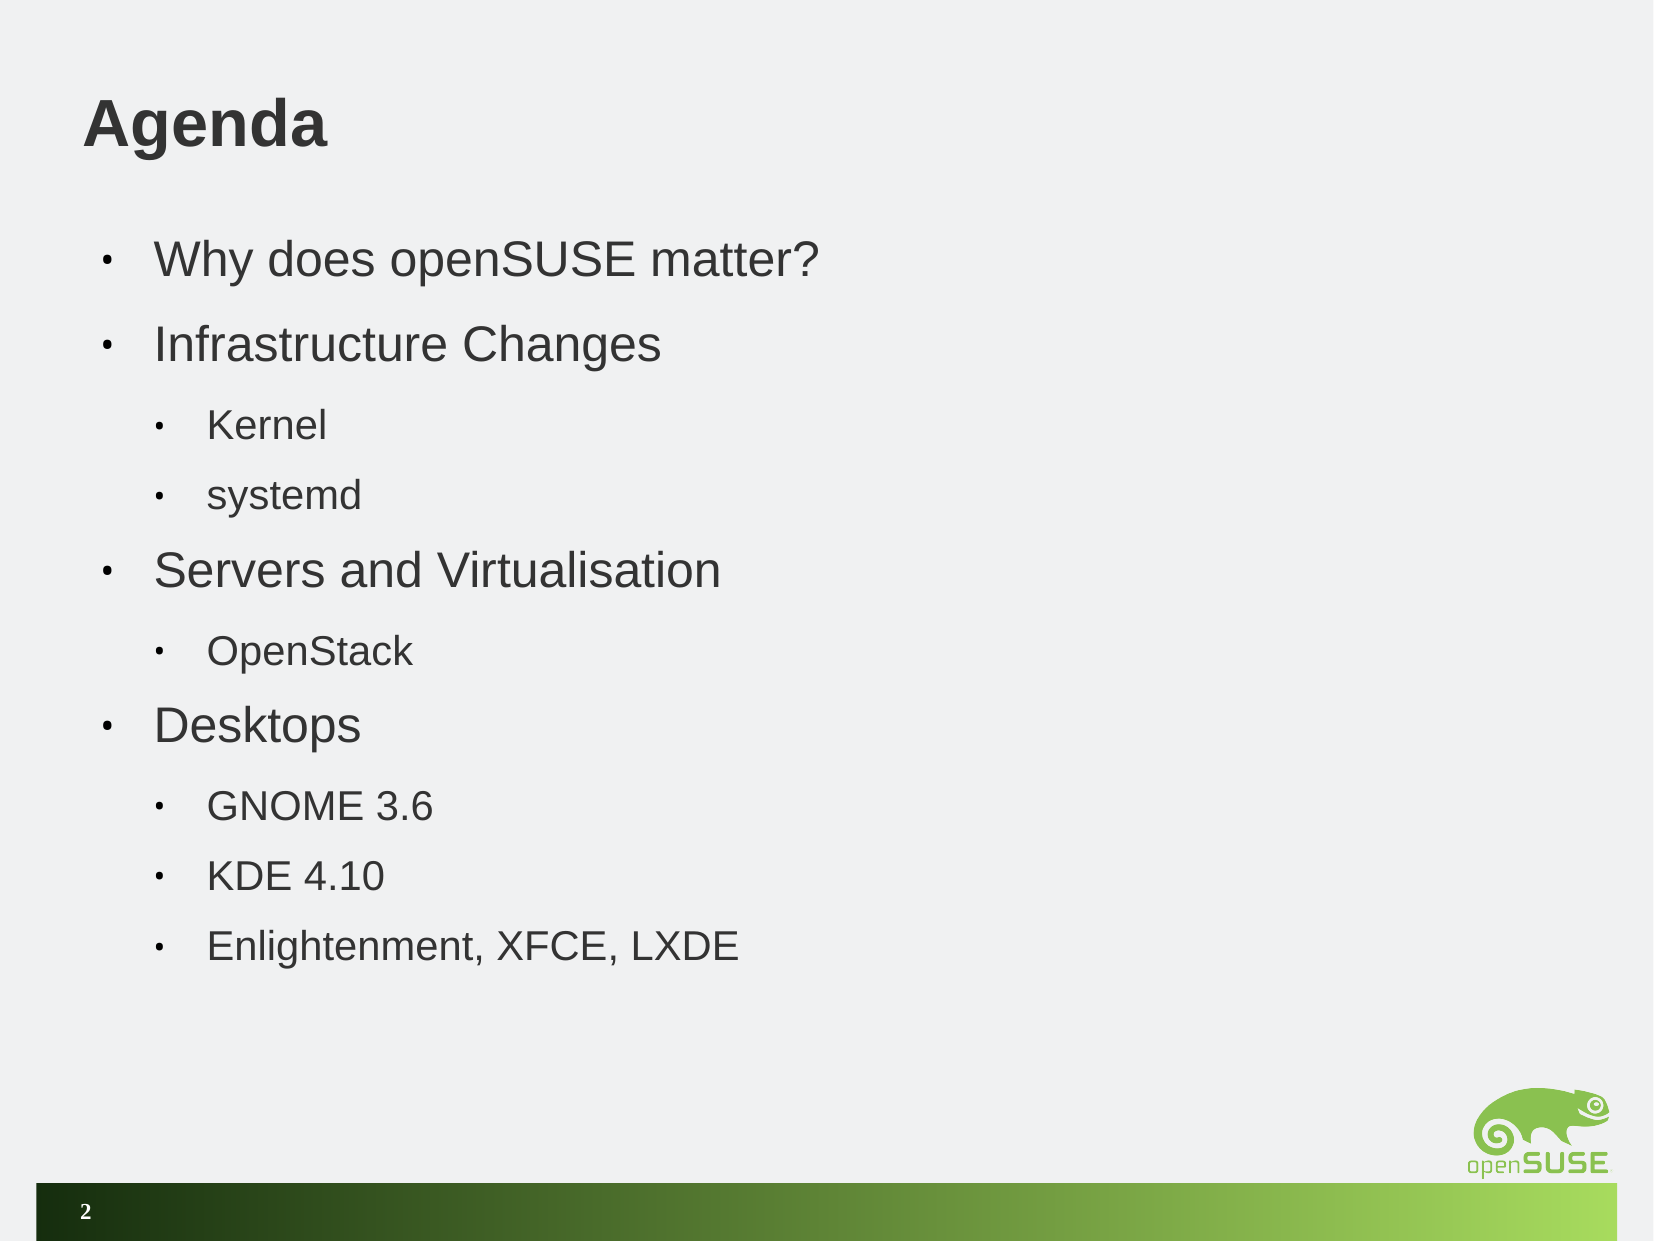

# Agenda
Why does openSUSE matter?
Infrastructure Changes
Kernel
systemd
Servers and Virtualisation
OpenStack
Desktops
GNOME 3.6
KDE 4.10
Enlightenment, XFCE, LXDE
2